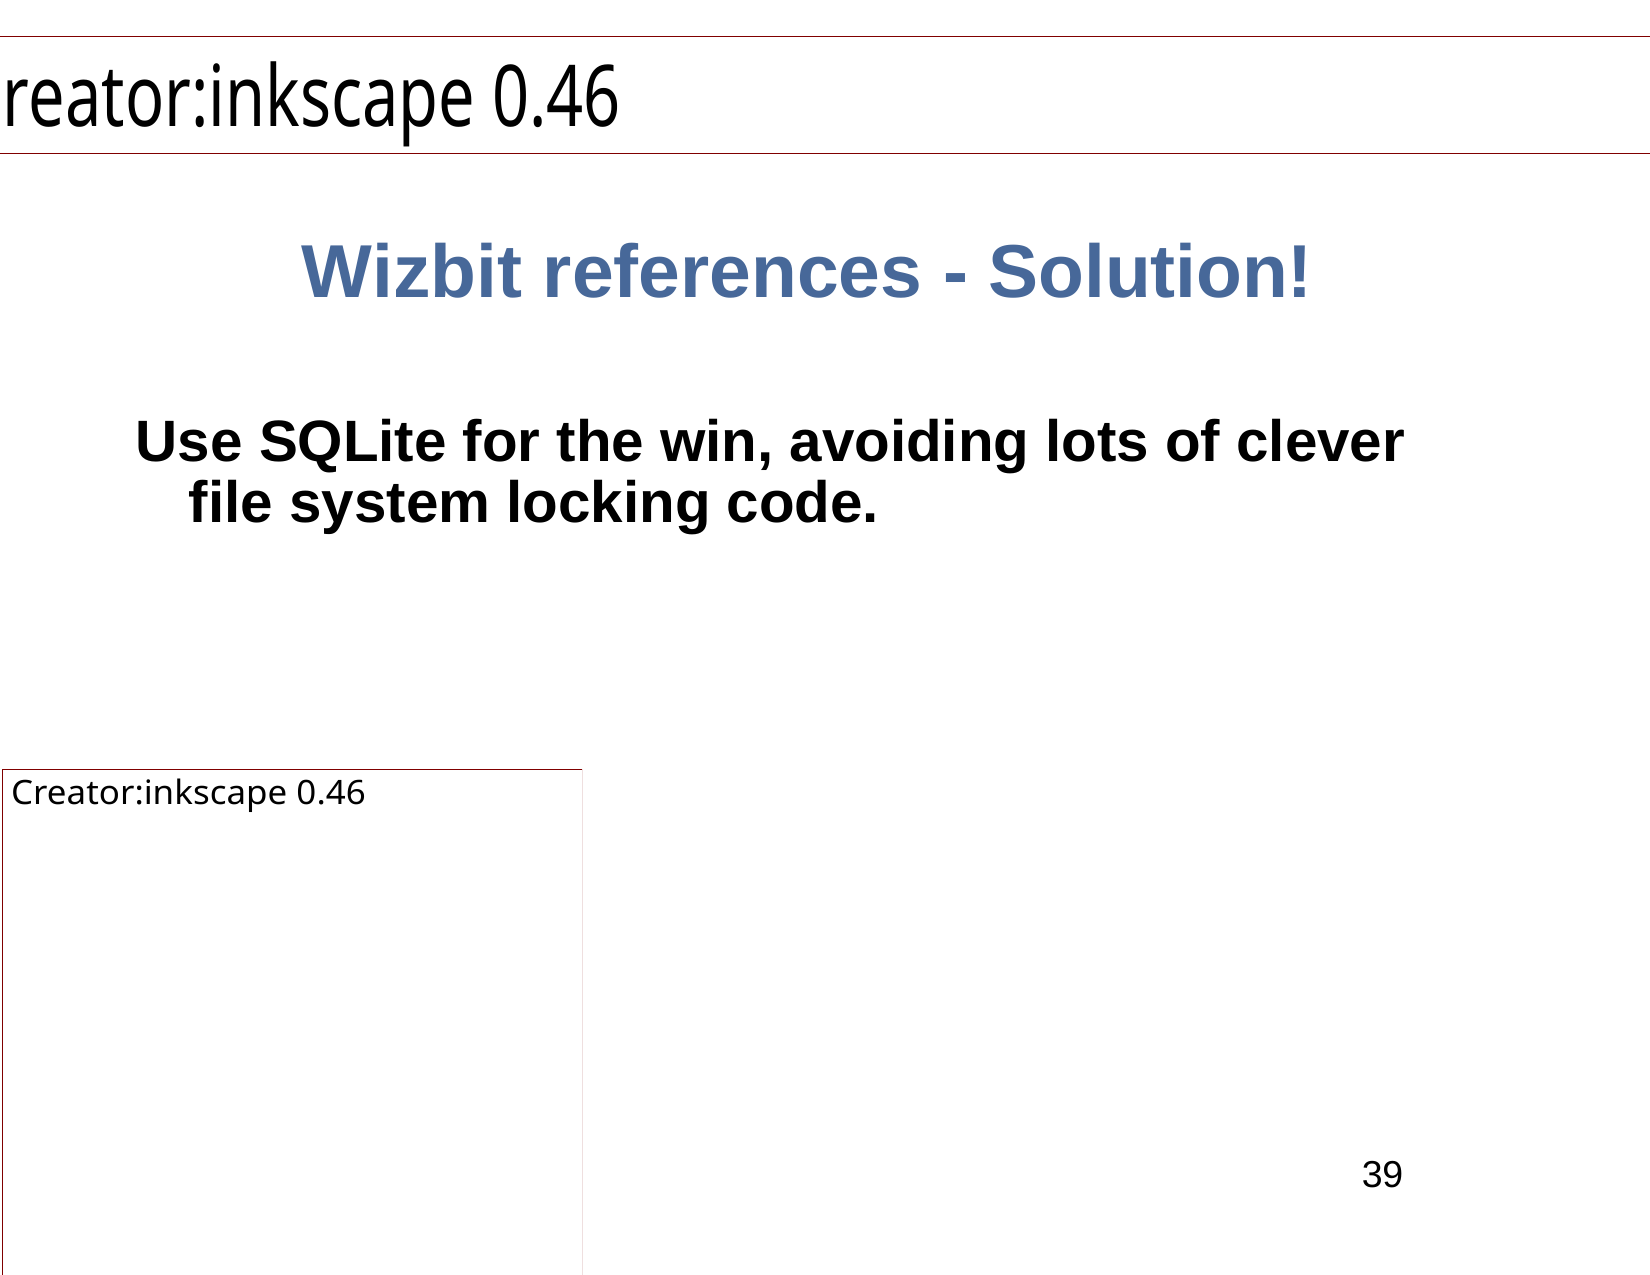

# Wizbit references - Solution!
Use SQLite for the win, avoiding lots of clever file system locking code.